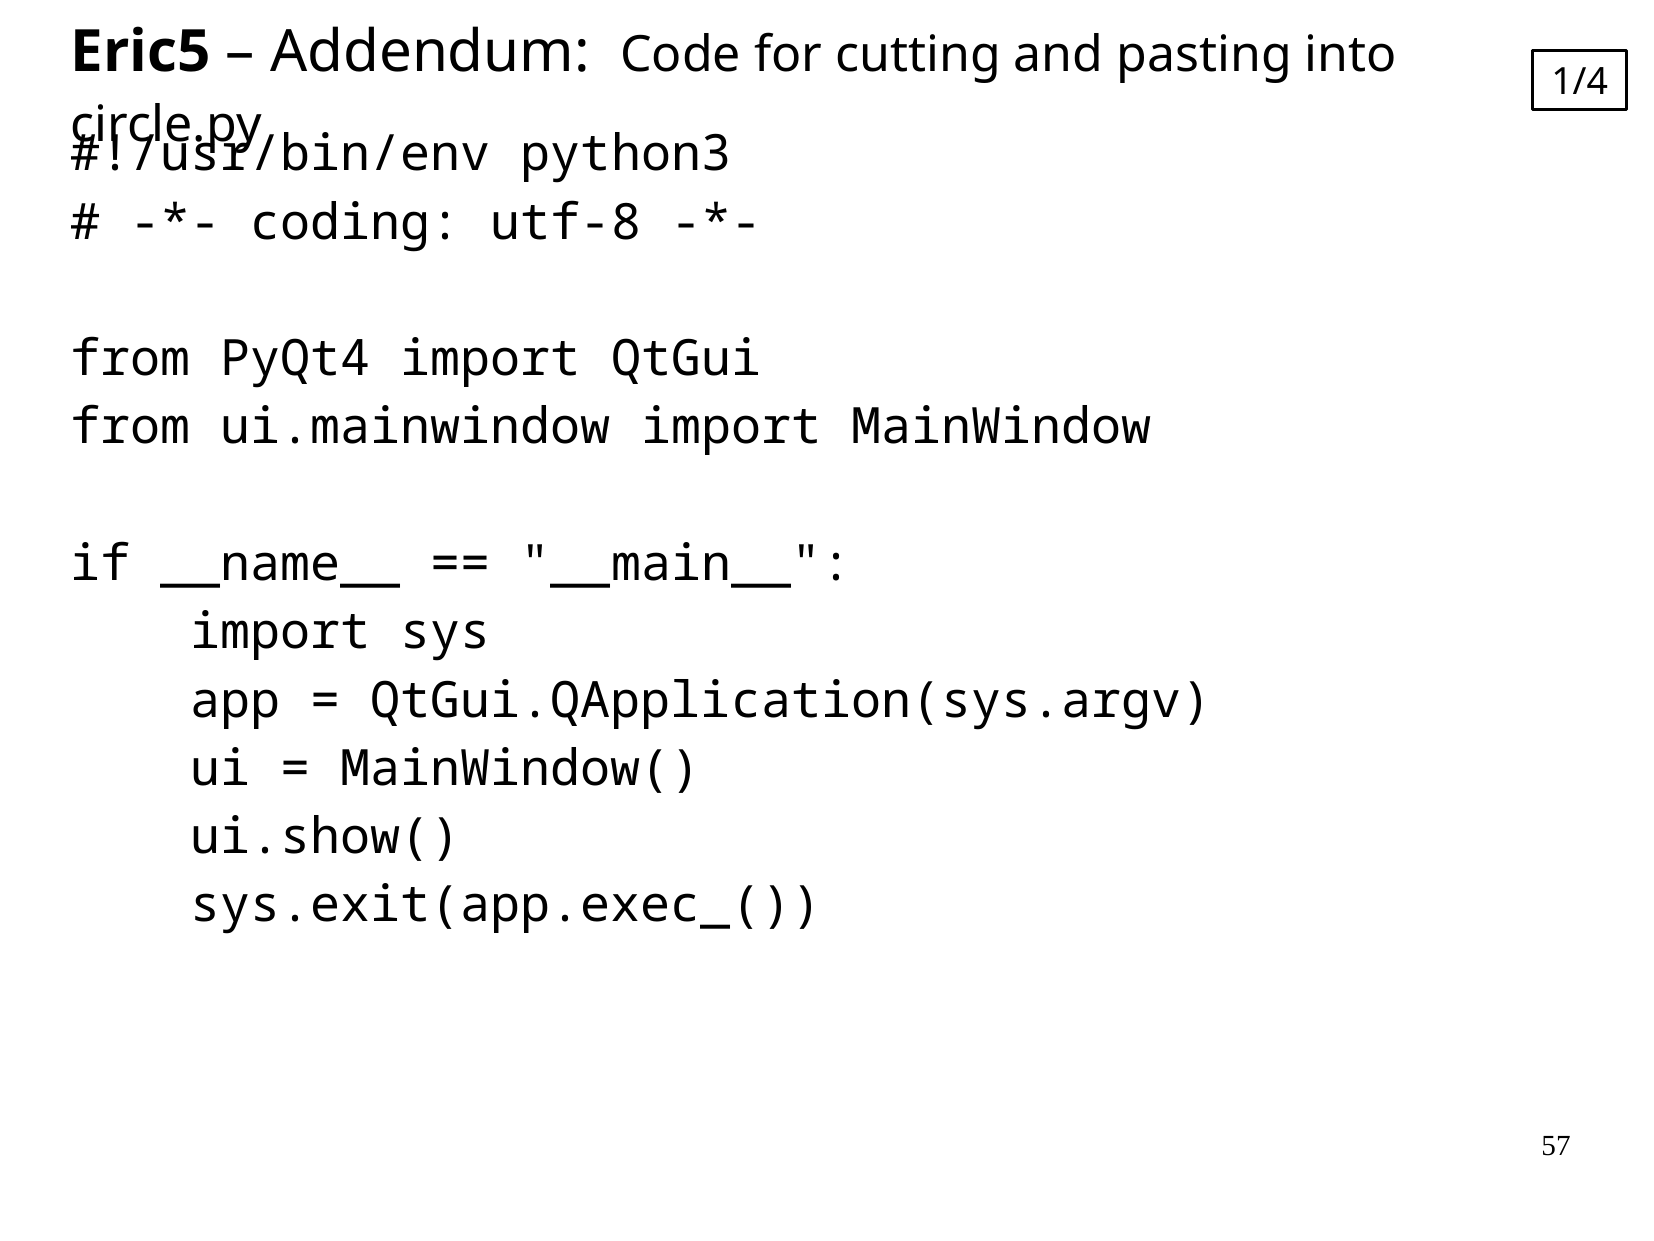

# Eric5 – Addendum: Code for cutting and pasting into circle.py
1/4
#!/usr/bin/env python3
# -*- coding: utf-8 -*-
from PyQt4 import QtGui
from ui.mainwindow import MainWindow
if __name__ == "__main__":
 import sys
 app = QtGui.QApplication(sys.argv)
 ui = MainWindow()
 ui.show()
 sys.exit(app.exec_())
57